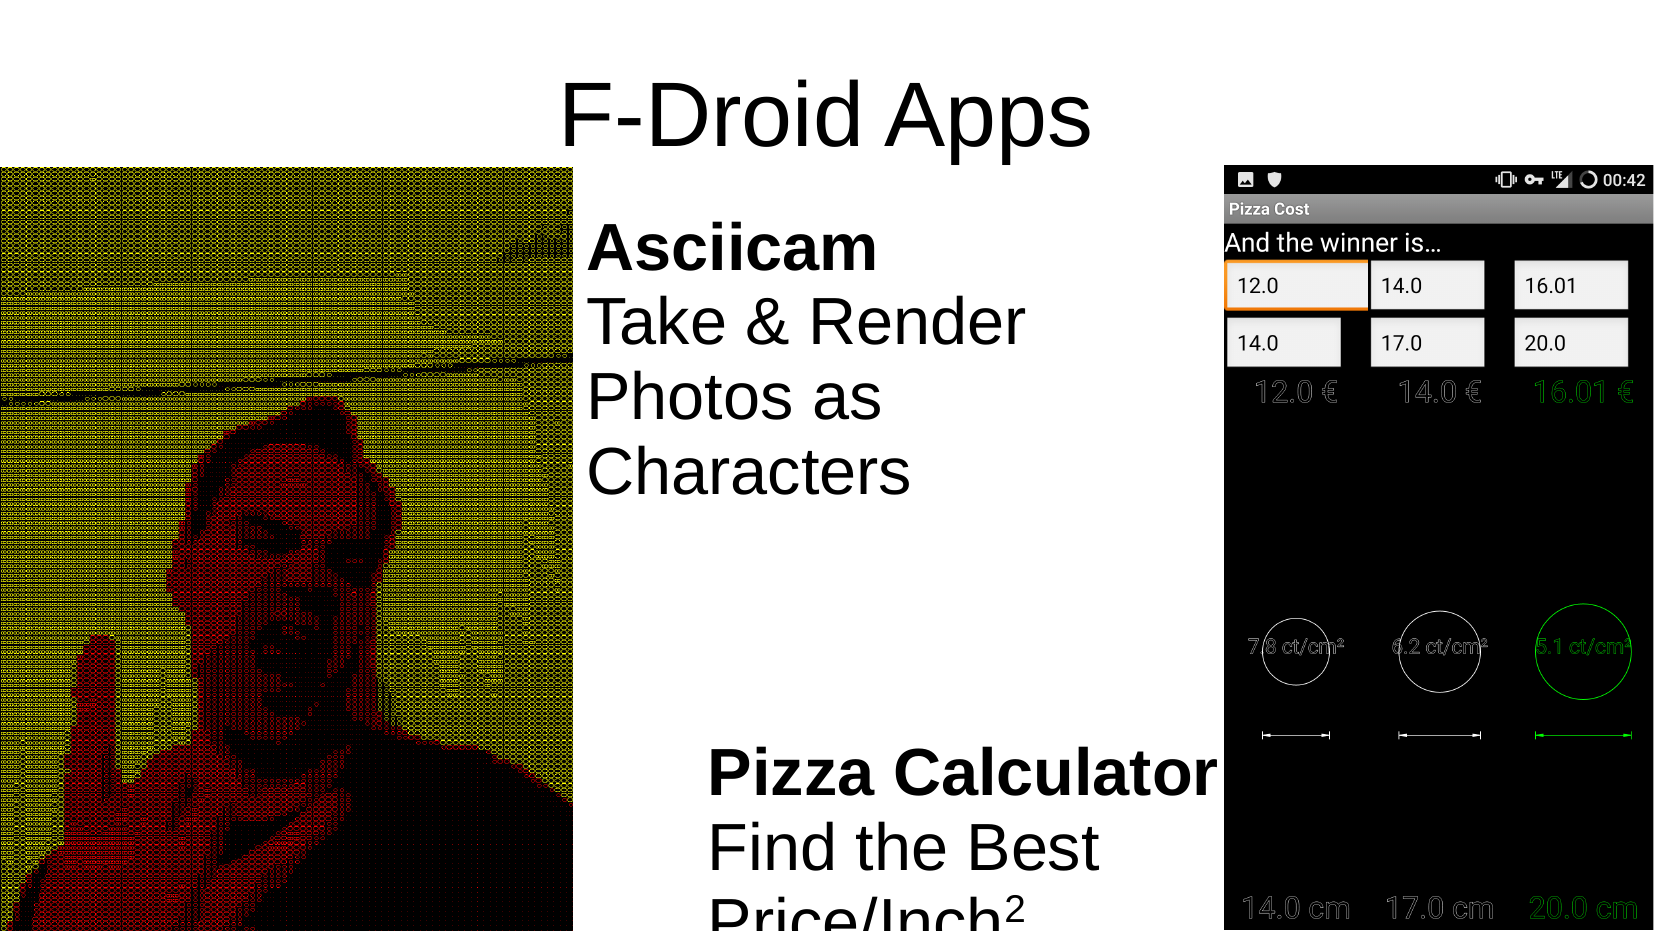

# F-Droid Apps
Asciicam
Take & Render Photos as Characters
Pizza Calculator
Find the Best Price/Inch2